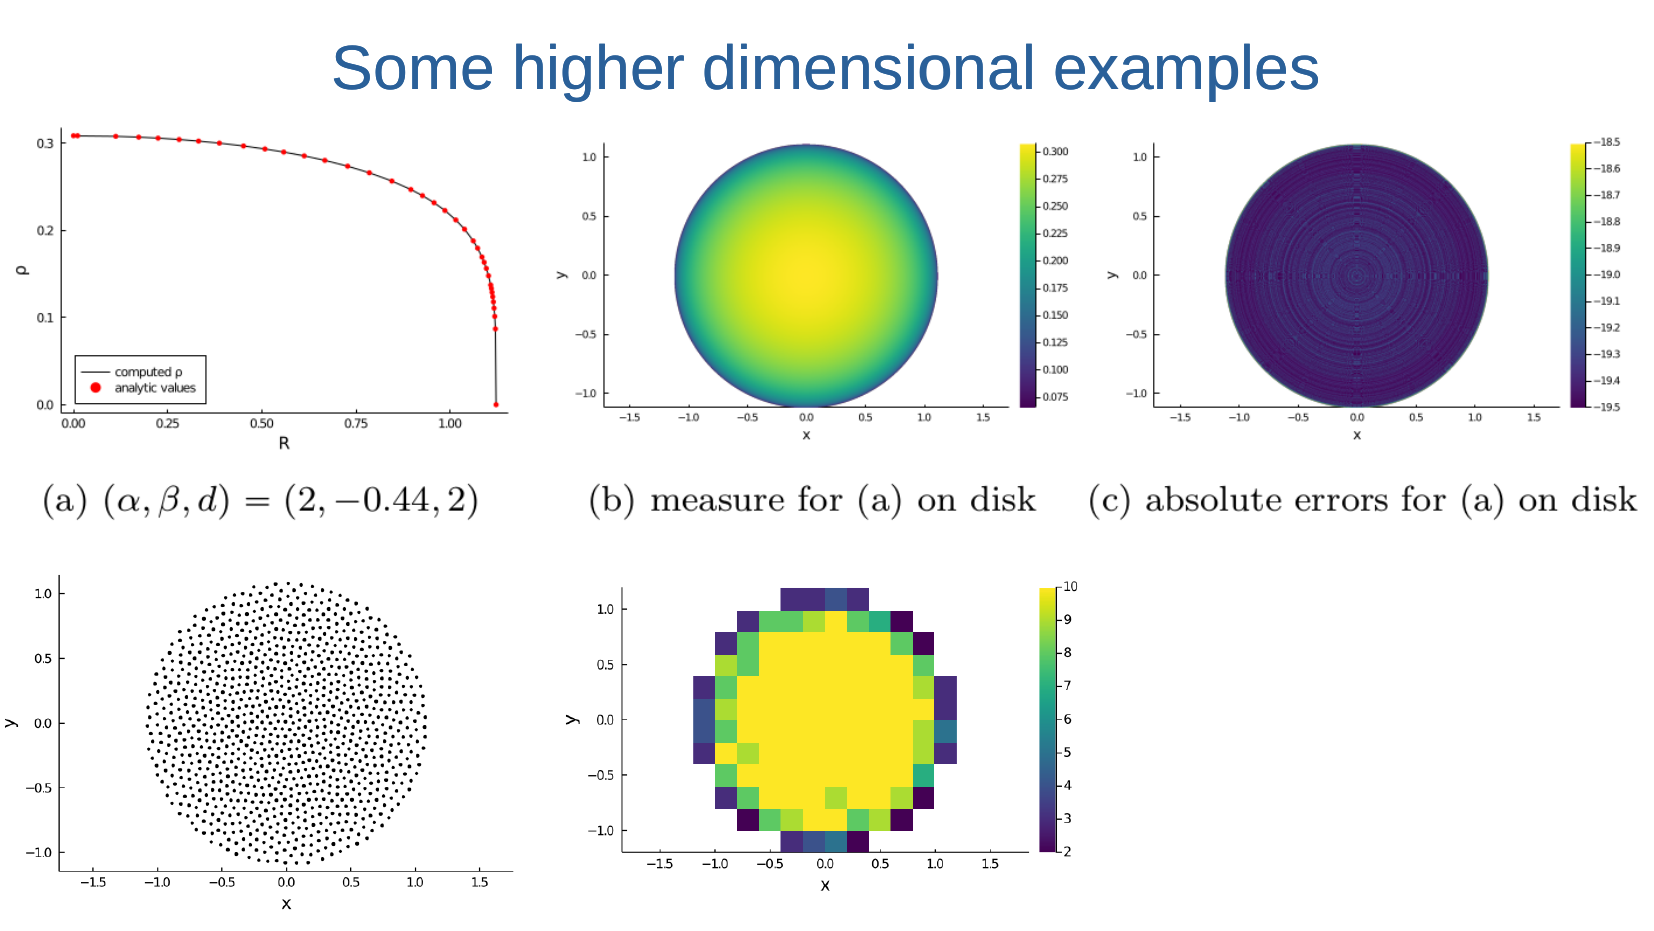

# Some higher dimensional examples
Some higher dimensional examples